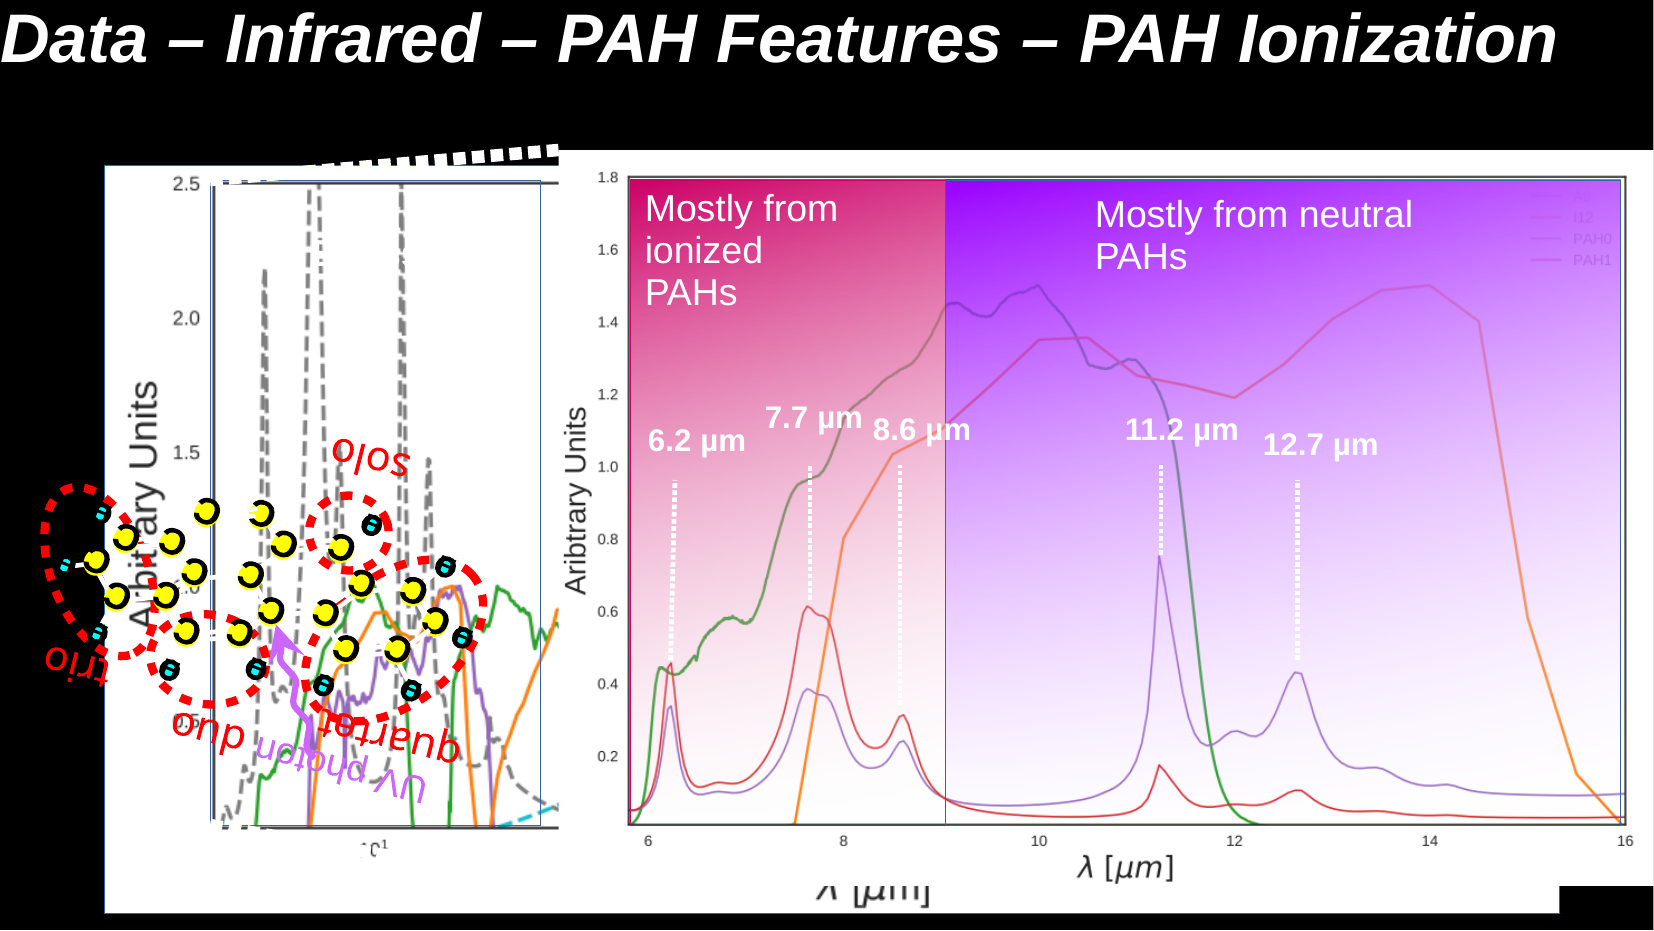

# Data – Infrared – PAH Features – PAH Ionization
Mostly from ionized
PAHs
Mostly from neutral
PAHs
PAH Emission
7.7 µm
8.6 µm
11.2 µm
6.2 µm
solo
C
C
H
H
C
C
C
C
C
H
H
C
C
C
C
C
C
C
C
C
C
C
C
C
C
H
H
trio
C
C
H
H
H
H
duo
quartet
UV photon
12.7 µm